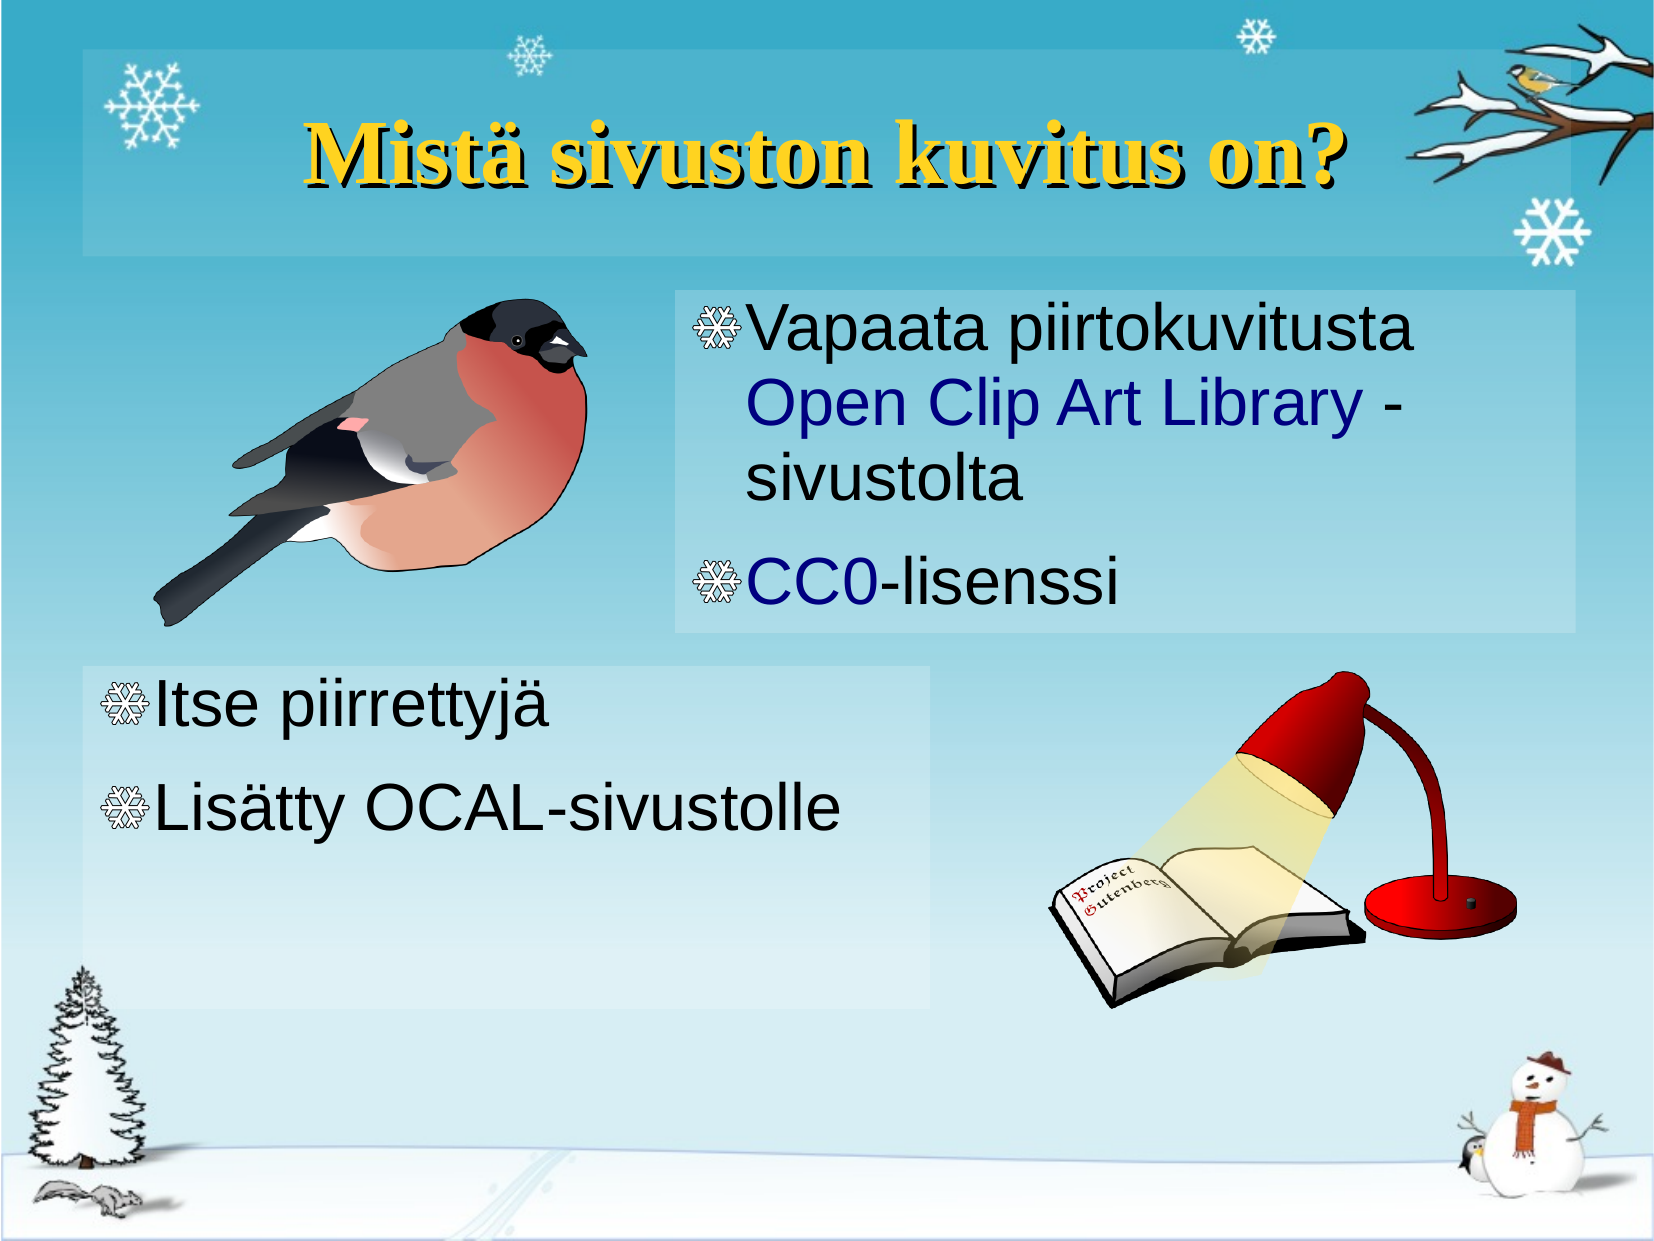

# Mistä sivuston kuvitus on?
Vapaata piirtokuvitusta
Open Clip Art Library -sivustolta
CC0-lisenssi
Itse piirrettyjä
Lisätty OCAL-sivustolle